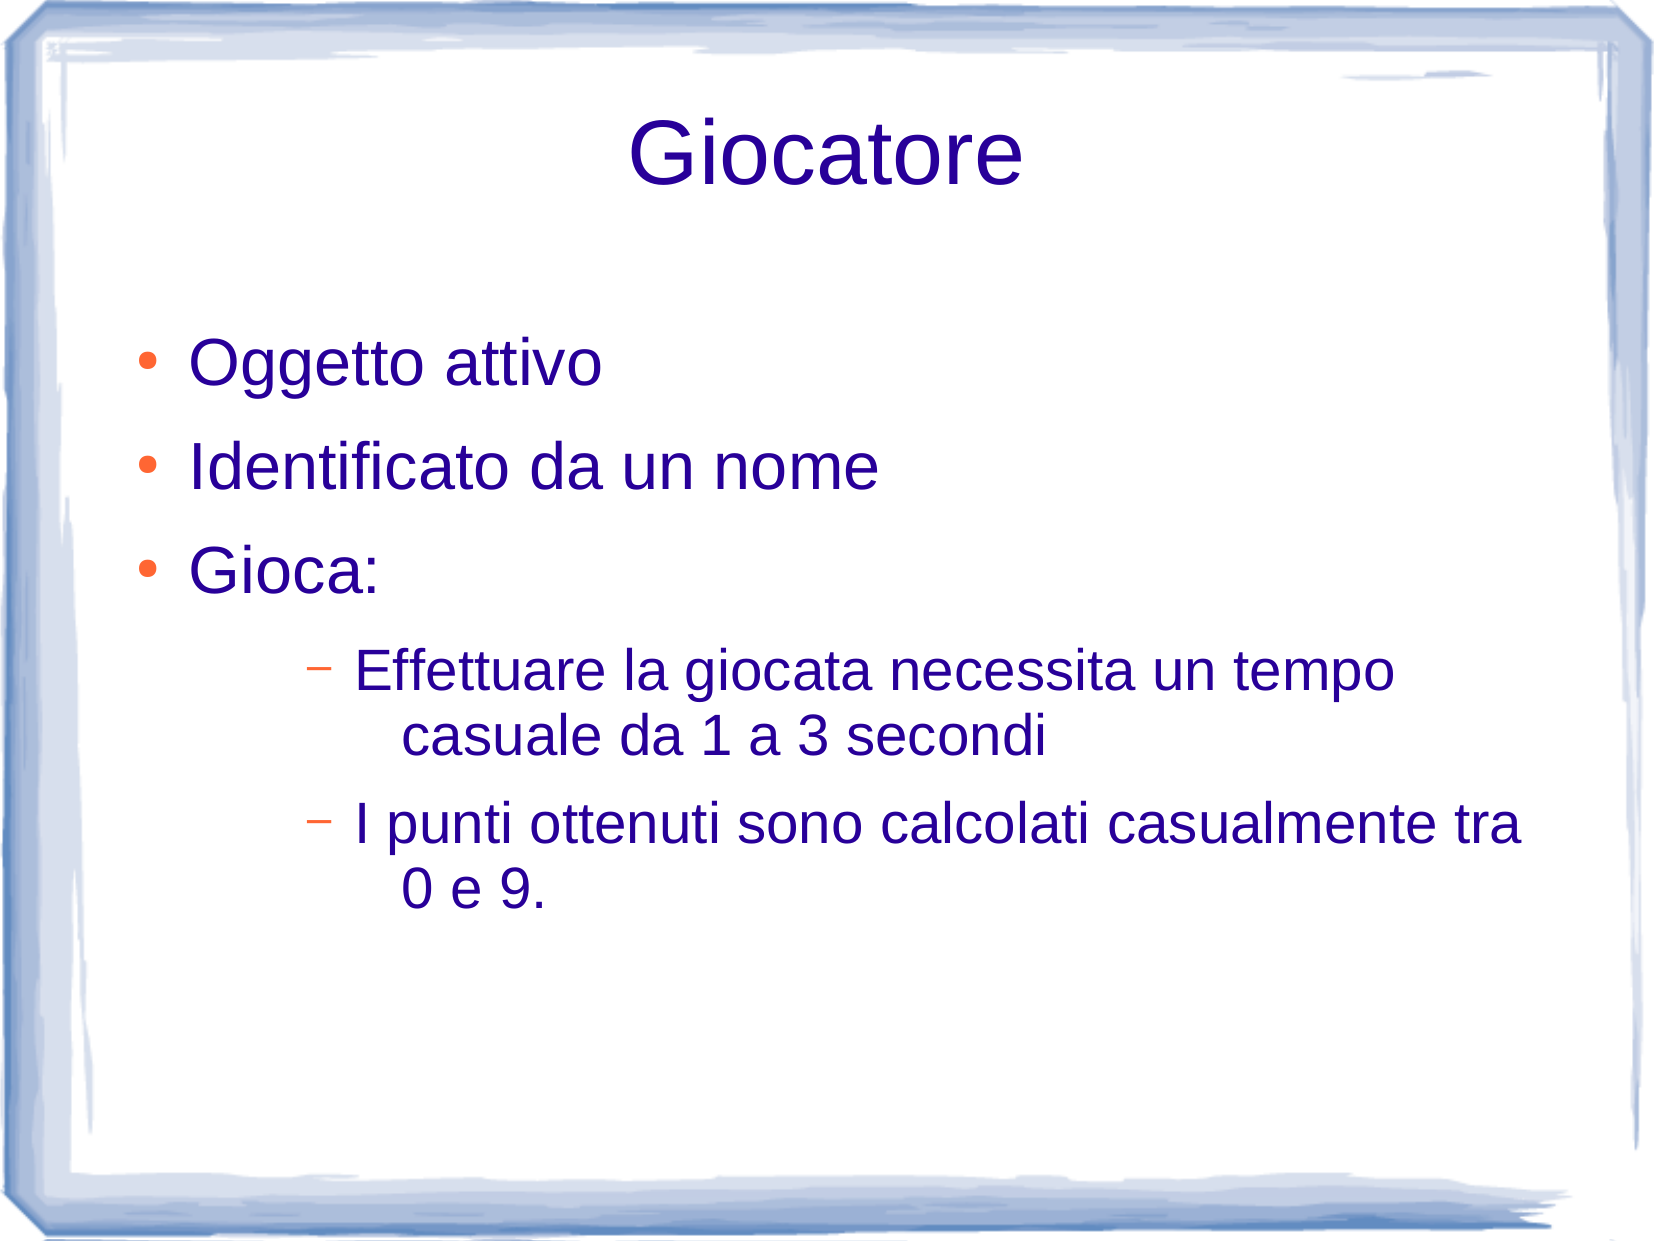

# Giocatore
Oggetto attivo
Identificato da un nome
Gioca:
Effettuare la giocata necessita un tempo casuale da 1 a 3 secondi
I punti ottenuti sono calcolati casualmente tra 0 e 9.